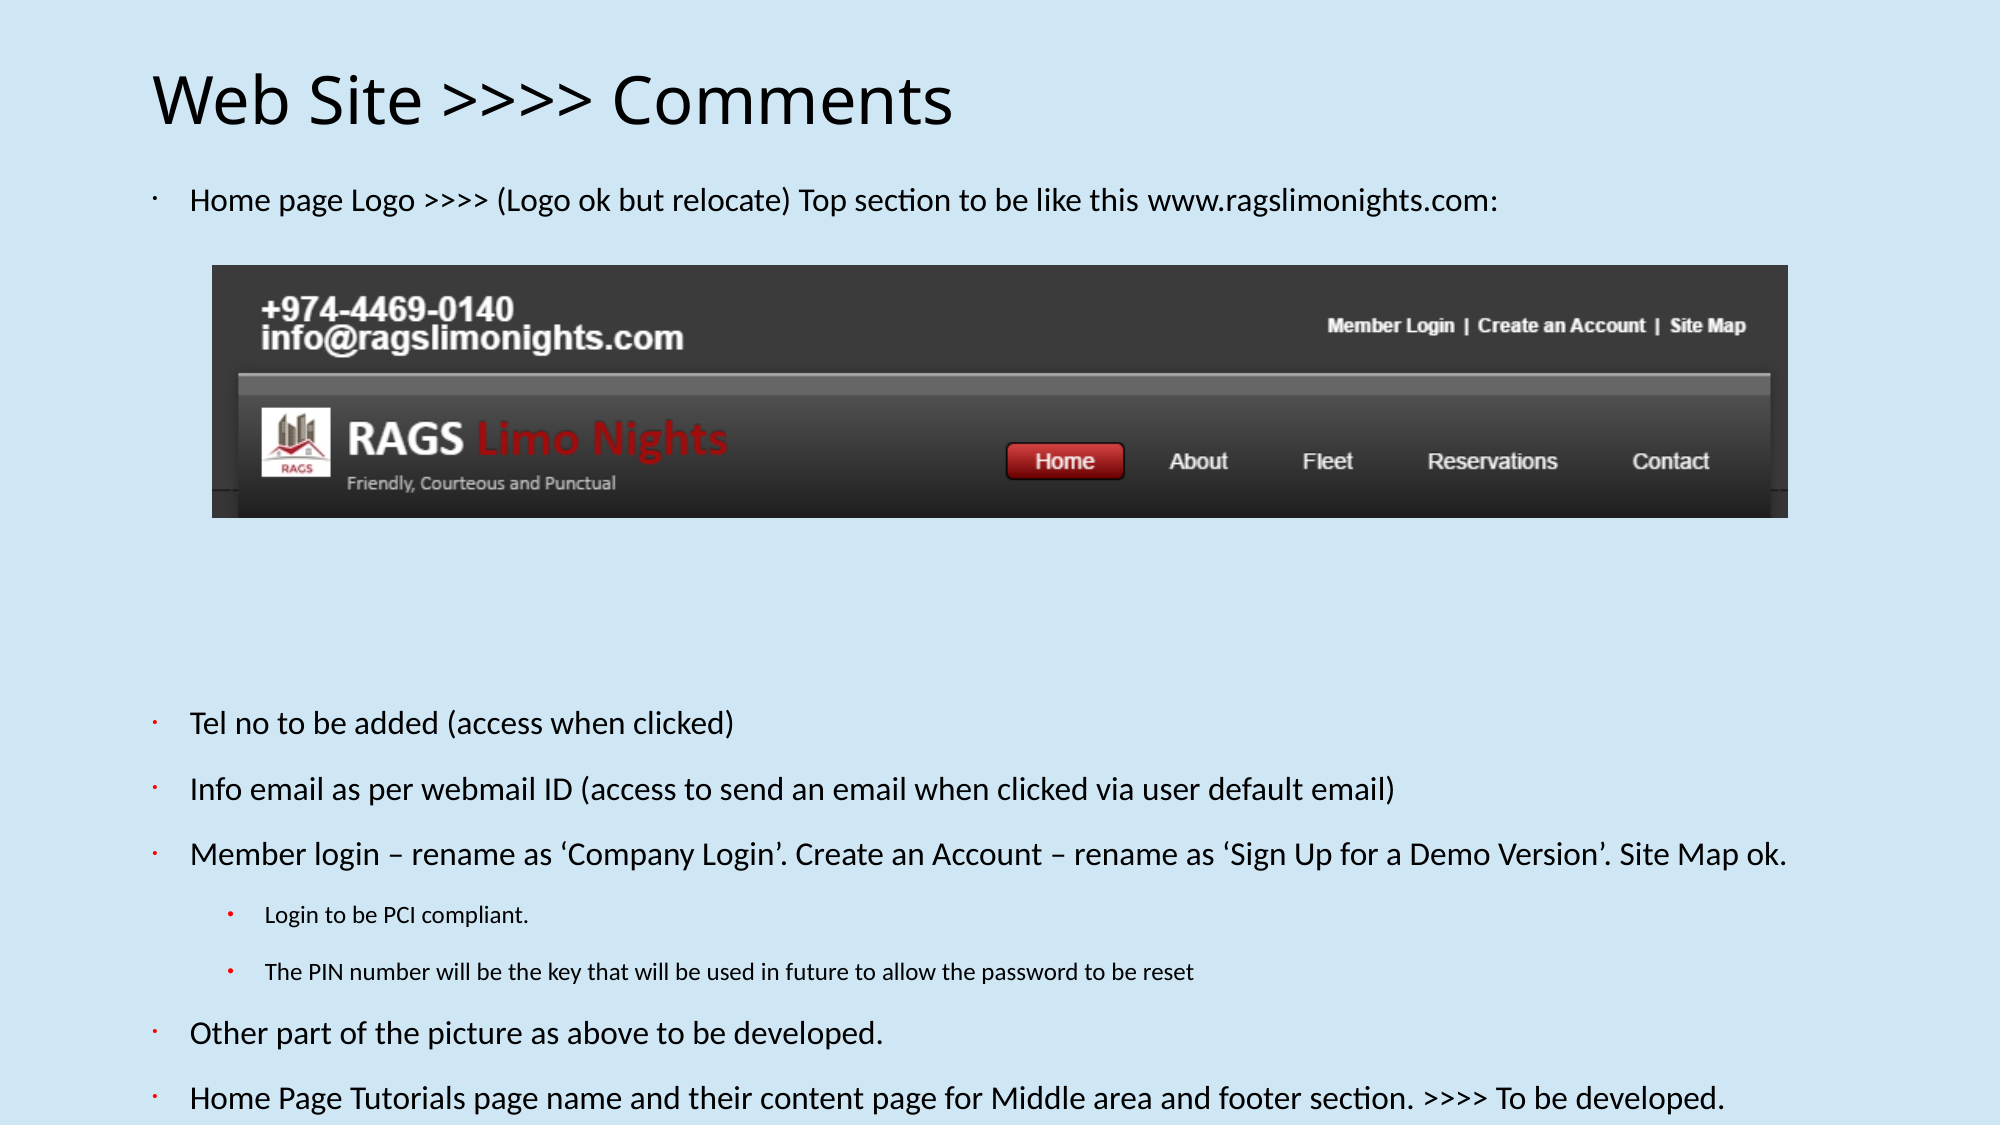

# Web Site >>>> Comments
Home page Logo >>>> (Logo ok but relocate) Top section to be like this www.ragslimonights.com:
Tel no to be added (access when clicked)
Info email as per webmail ID (access to send an email when clicked via user default email)
Member login – rename as ‘Company Login’. Create an Account – rename as ‘Sign Up for a Demo Version’. Site Map ok.
Login to be PCI compliant.
The PIN number will be the key that will be used in future to allow the password to be reset
Other part of the picture as above to be developed.
Home Page Tutorials page name and their content page for Middle area and footer section. >>>> To be developed.
Home Page Video area (Upload a tutorial video by super user. At one time only one would be active to play)>>>>> To be developed.
Other contents and sub-pages to be developed >>>>>> To be developed
Demo usage of the software for 30 days >>>>>> As noted above
Review payment plans >>>>>> Develop one page to see the benefits, details, etc
Domain is currently on GoDaddy.com and needs to be hosted accordingly.